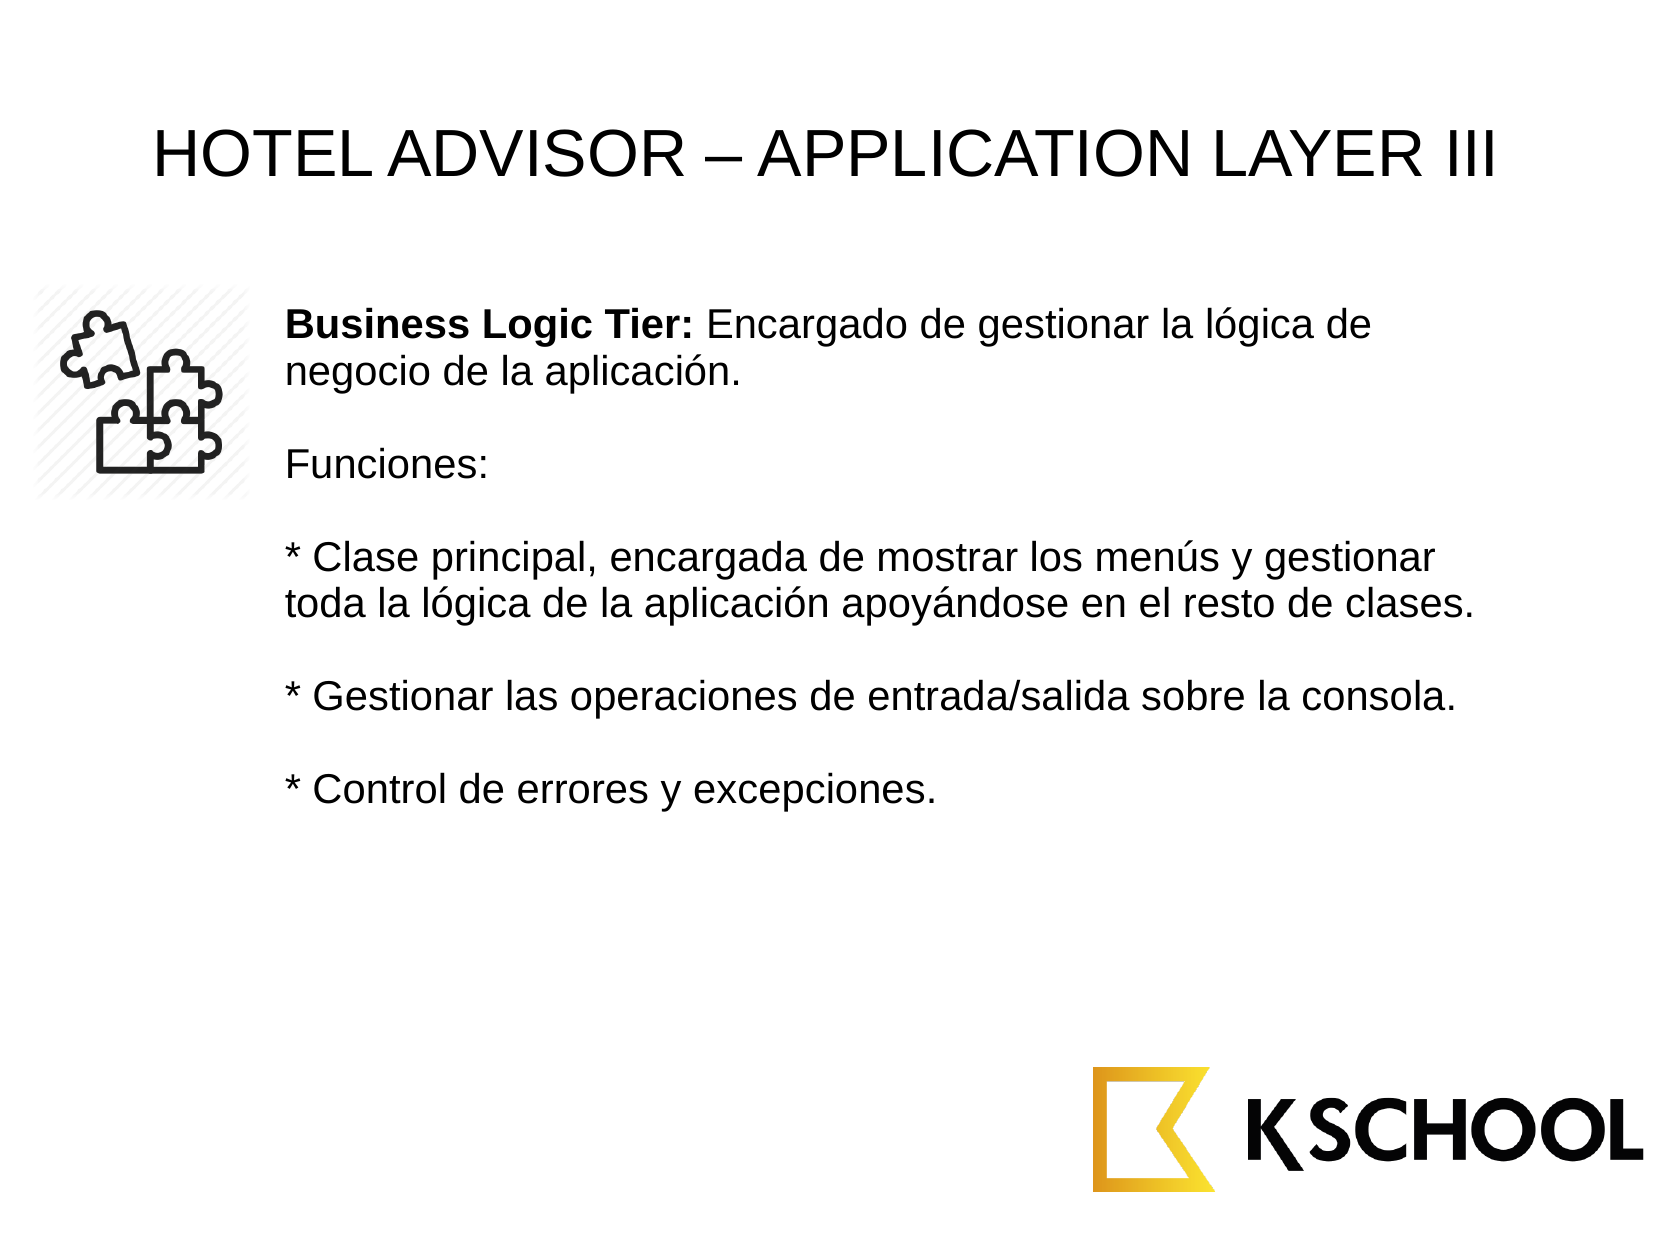

# HOTEL ADVISOR – APPLICATION LAYER III
Business Logic Tier: Encargado de gestionar la lógica de negocio de la aplicación.
Funciones:
* Clase principal, encargada de mostrar los menús y gestionar toda la lógica de la aplicación apoyándose en el resto de clases.
* Gestionar las operaciones de entrada/salida sobre la consola.
* Control de errores y excepciones.